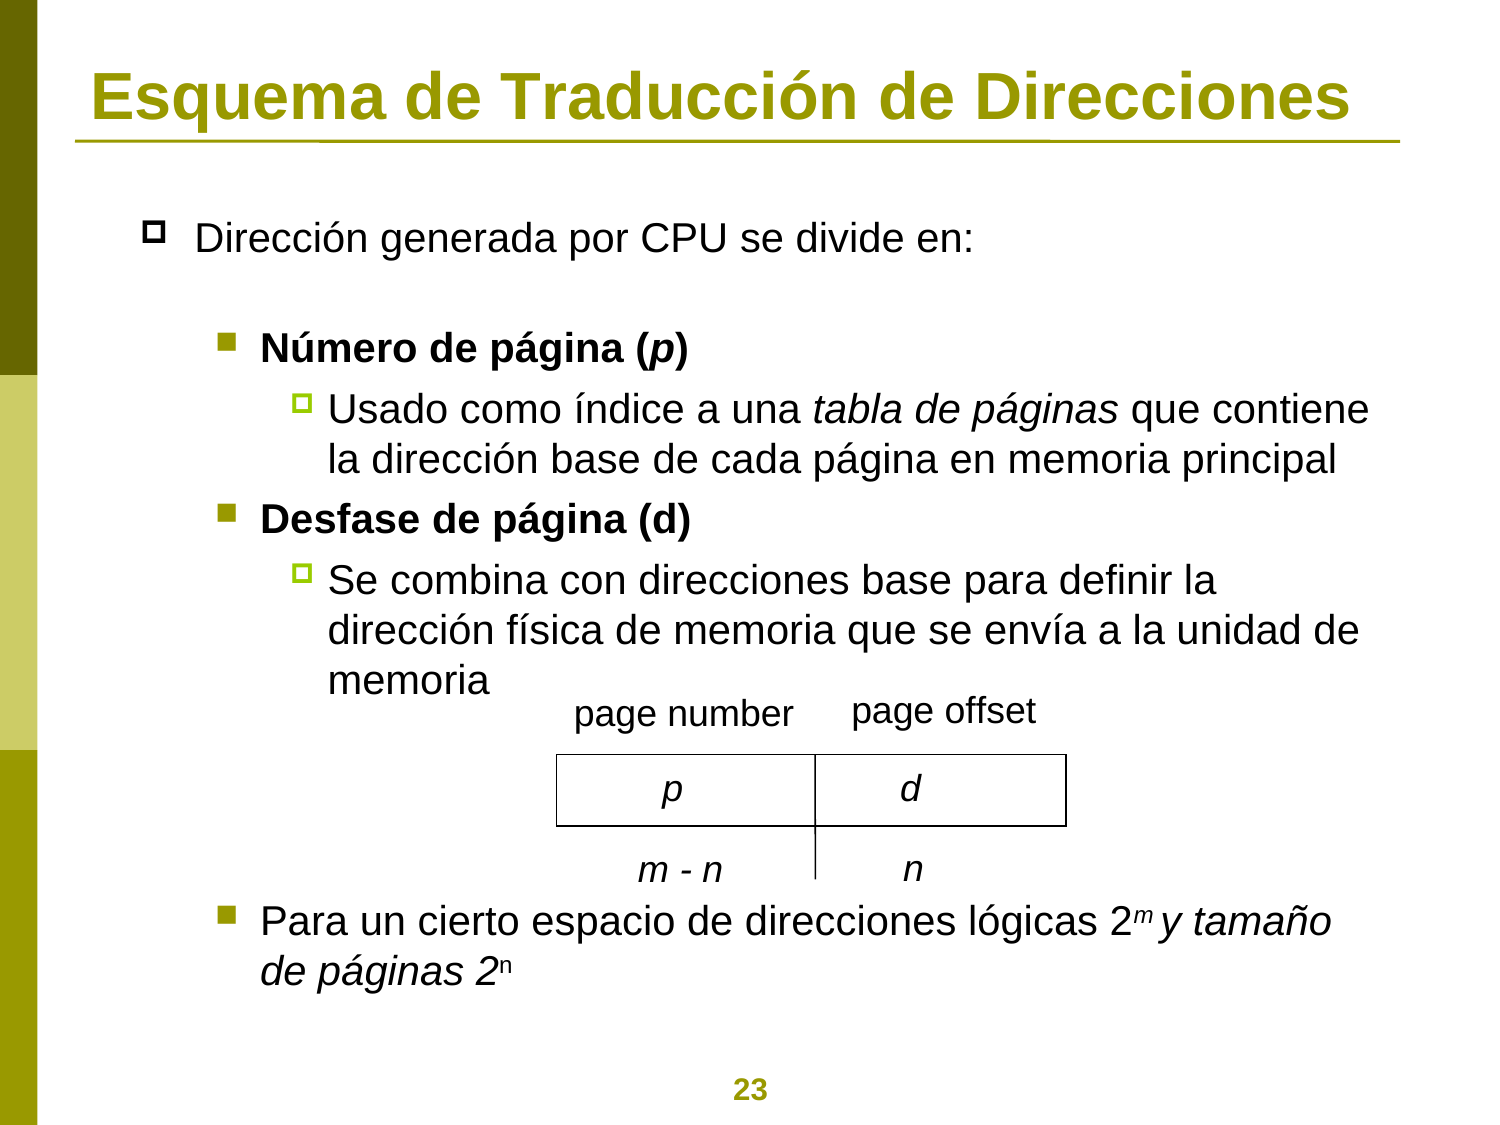

Esquema de Traducción de Direcciones
Dirección generada por CPU se divide en:
Número de página (p)
Usado como índice a una tabla de páginas que contiene la dirección base de cada página en memoria principal
Desfase de página (d)
Se combina con direcciones base para definir la dirección física de memoria que se envía a la unidad de memoria
Para un cierto espacio de direcciones lógicas 2m y tamaño de páginas 2n
page offset
page number
p
d
n
m - n